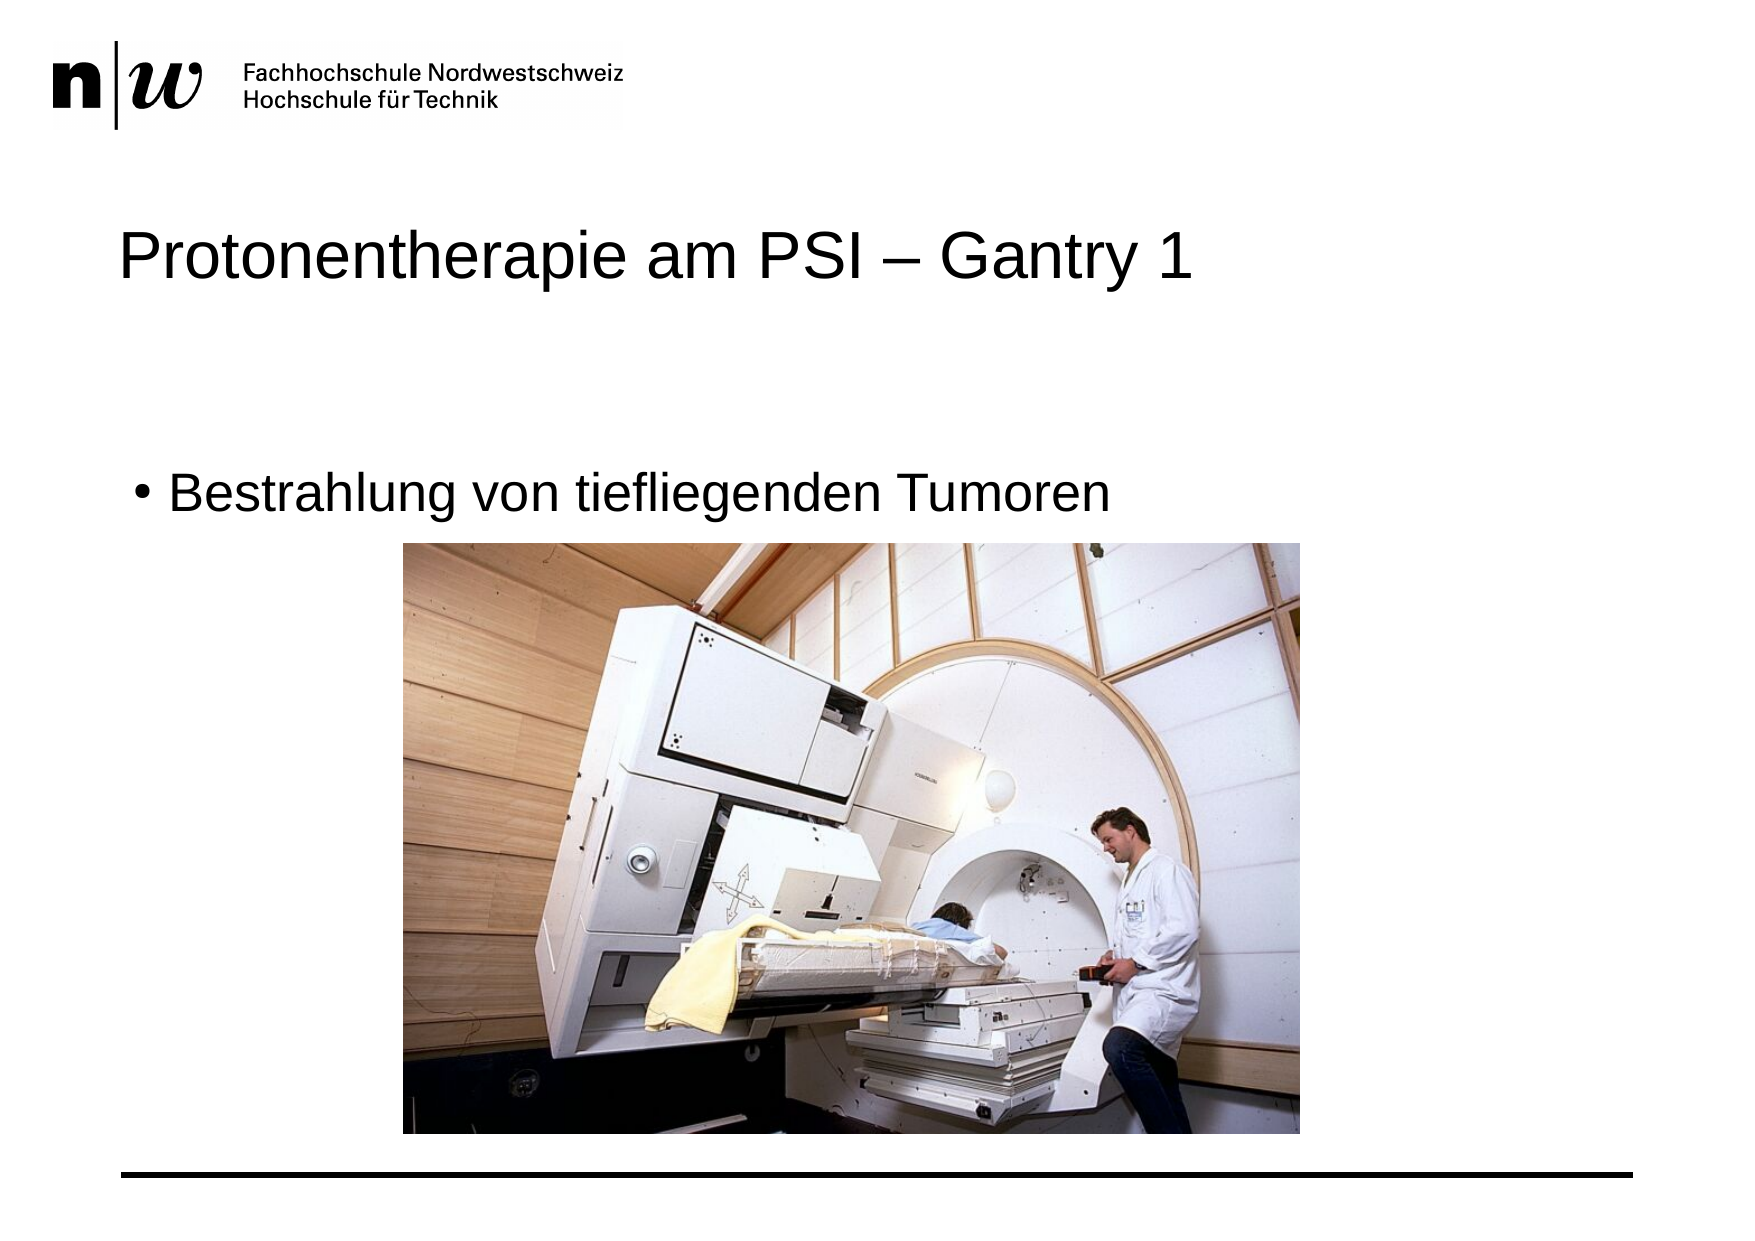

Protonentherapie am PSI – Gantry 1
Bestrahlung von tiefliegenden Tumoren